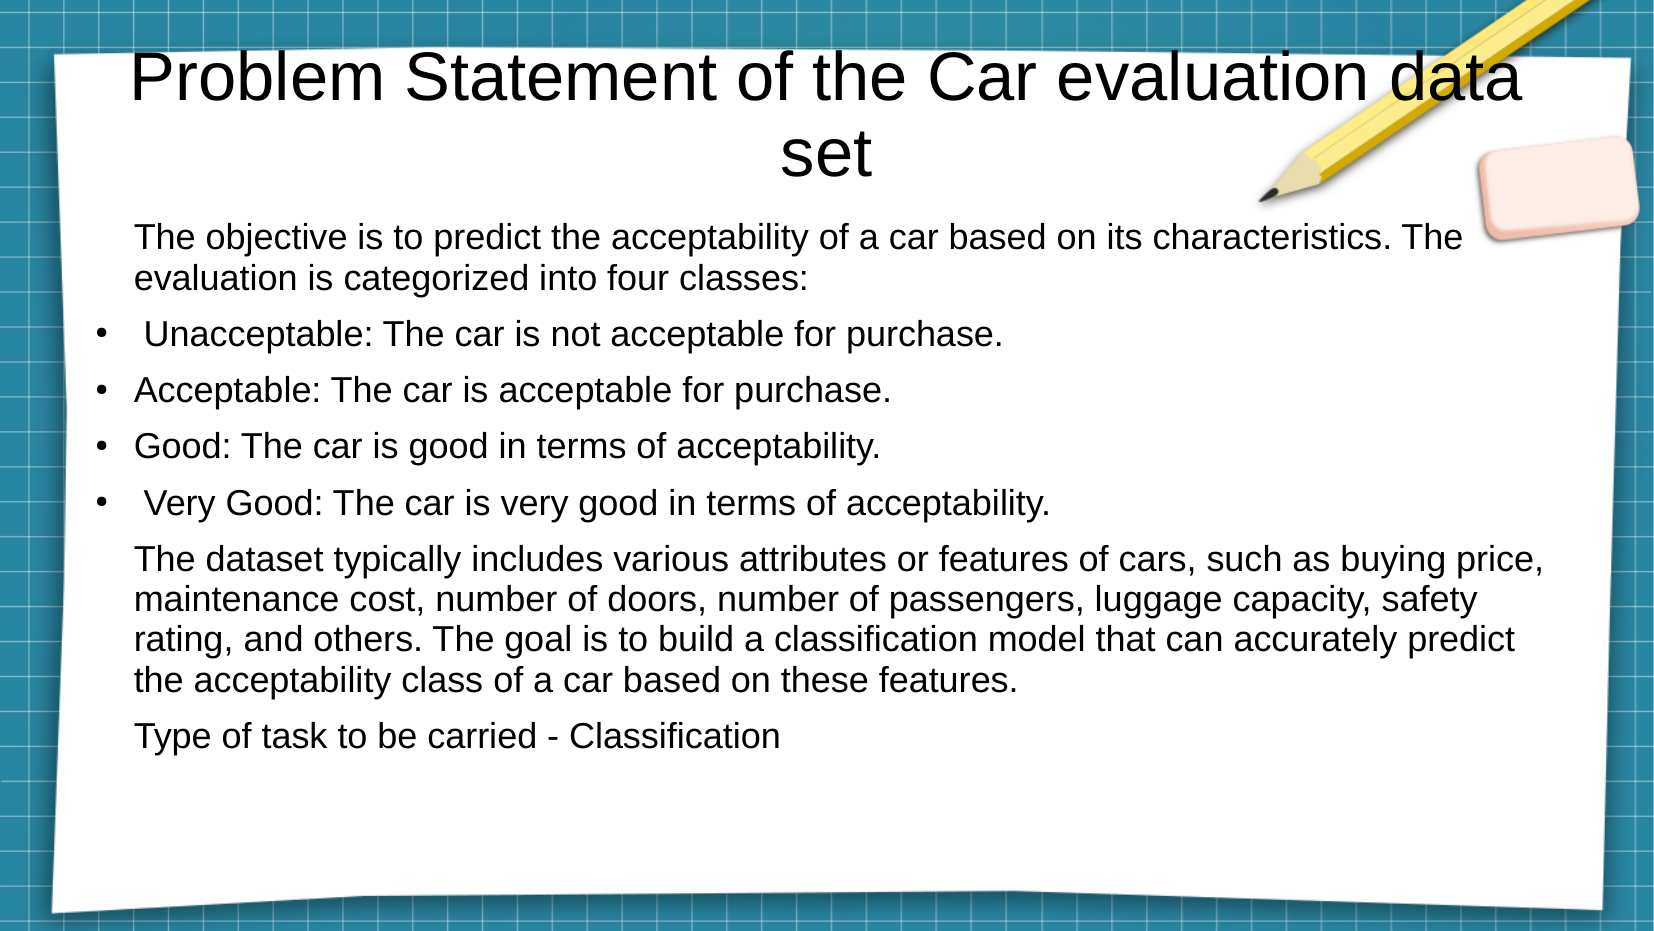

# Problem Statement of the Car evaluation data set
The objective is to predict the acceptability of a car based on its characteristics. The evaluation is categorized into four classes:
 Unacceptable: The car is not acceptable for purchase.
Acceptable: The car is acceptable for purchase.
Good: The car is good in terms of acceptability.
 Very Good: The car is very good in terms of acceptability.
The dataset typically includes various attributes or features of cars, such as buying price, maintenance cost, number of doors, number of passengers, luggage capacity, safety rating, and others. The goal is to build a classification model that can accurately predict the acceptability class of a car based on these features.
Type of task to be carried - Classification